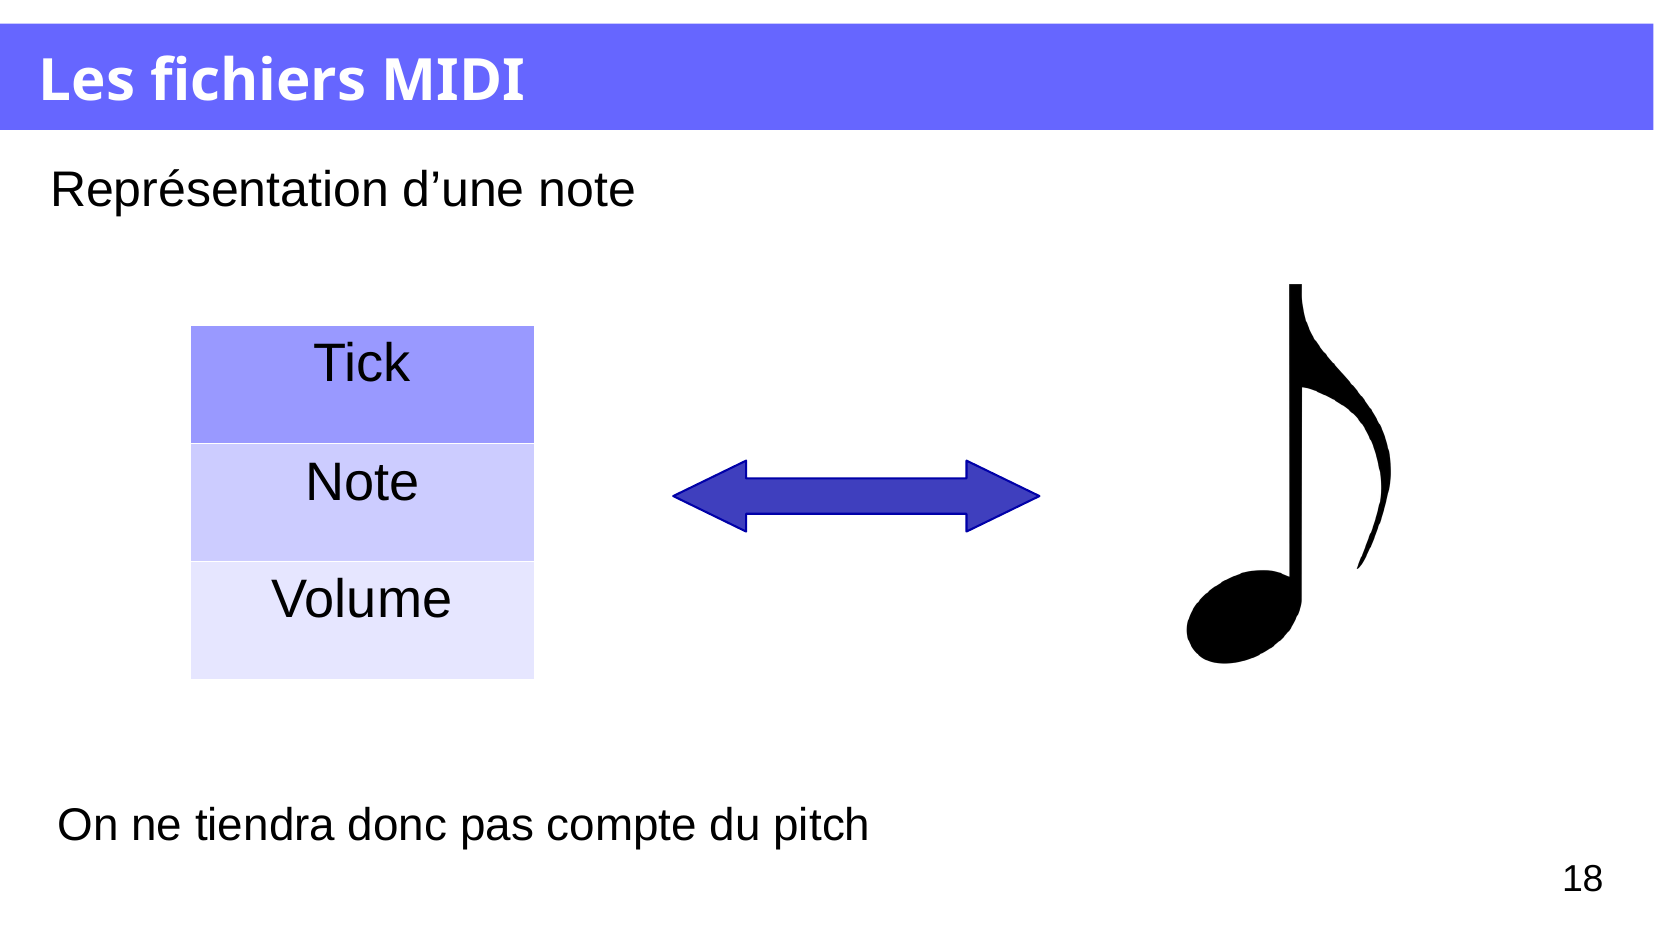

# Les fichiers MIDI
Représentation d’une note
| Tick |
| --- |
| Note |
| Volume |
On ne tiendra donc pas compte du pitch